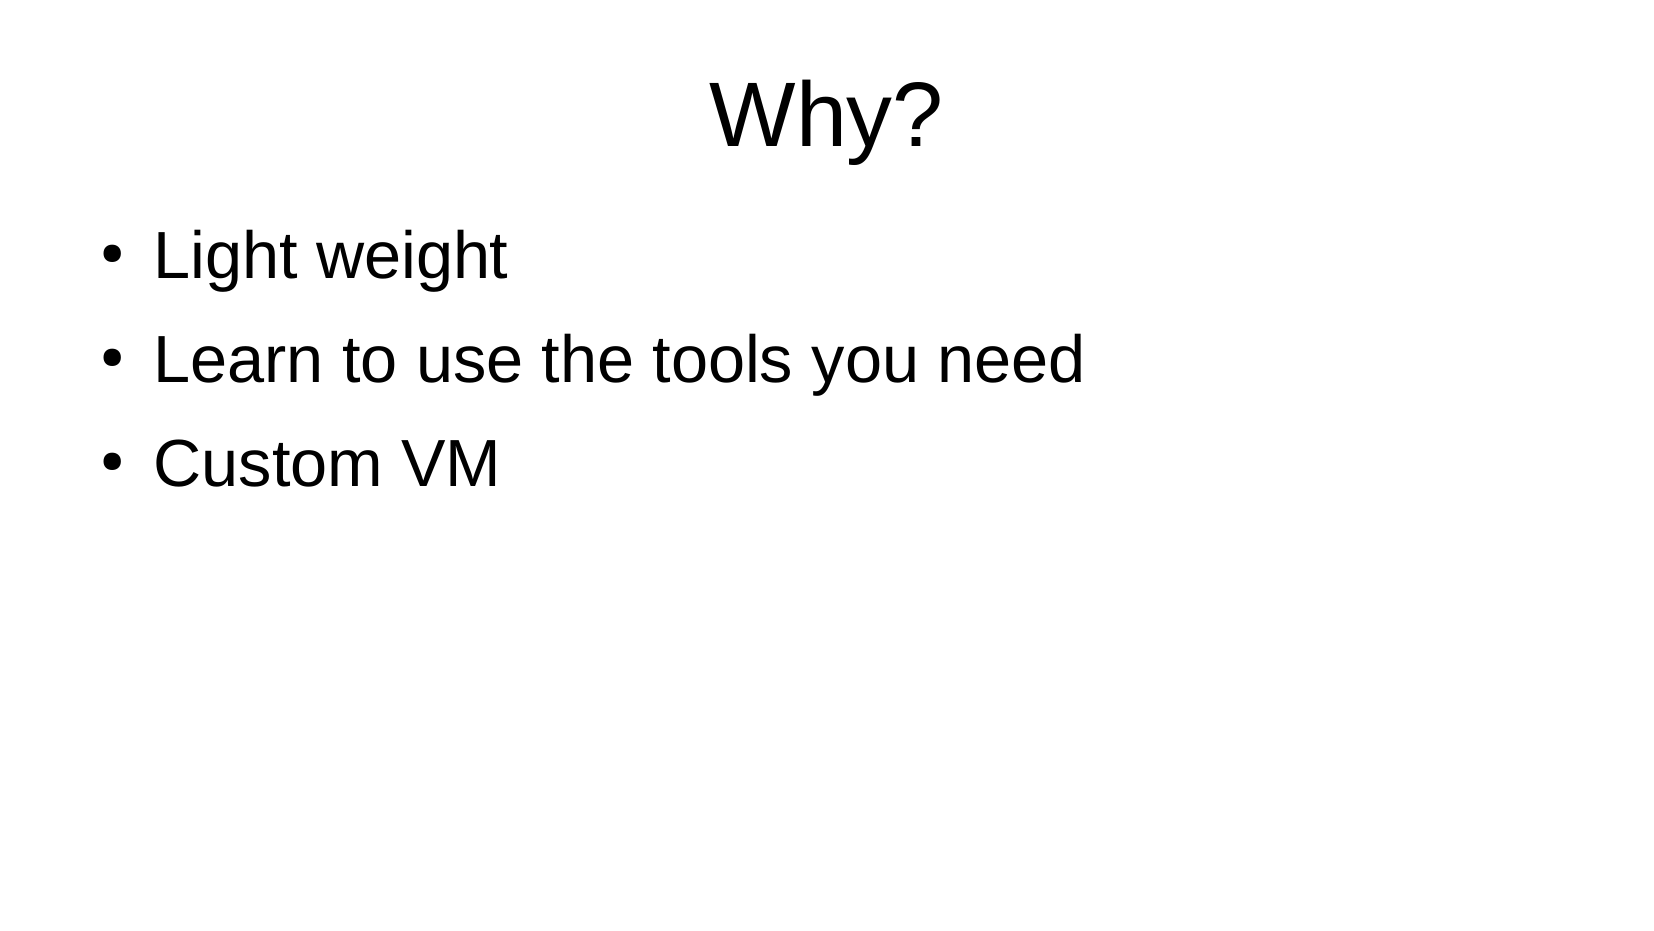

# Why?
Light weight
Learn to use the tools you need
Custom VM